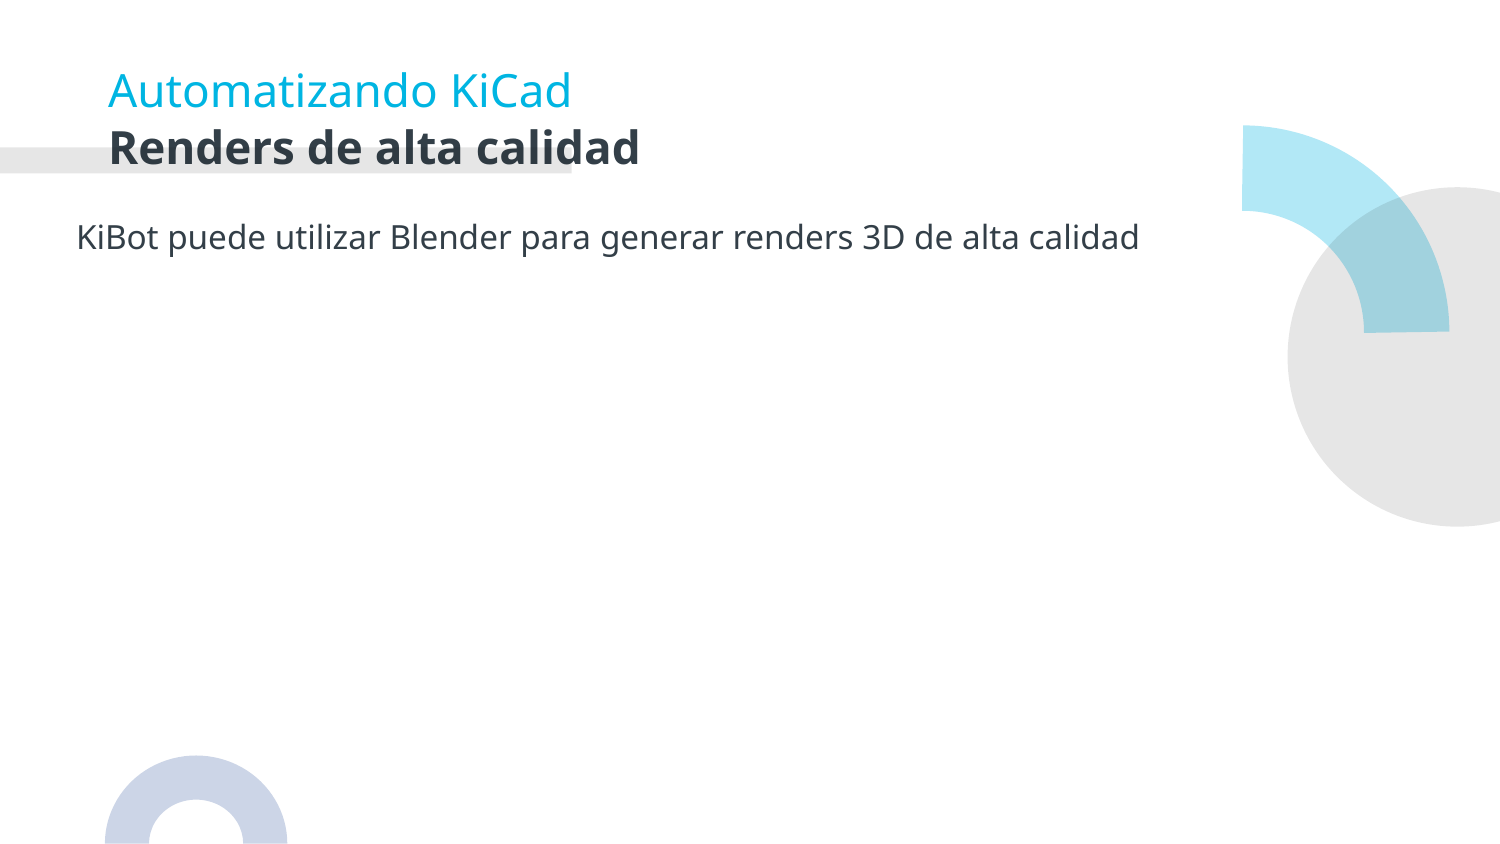

Automatizando KiCad
Renders de alta calidad
KiBot puede utilizar Blender para generar renders 3D de alta calidad